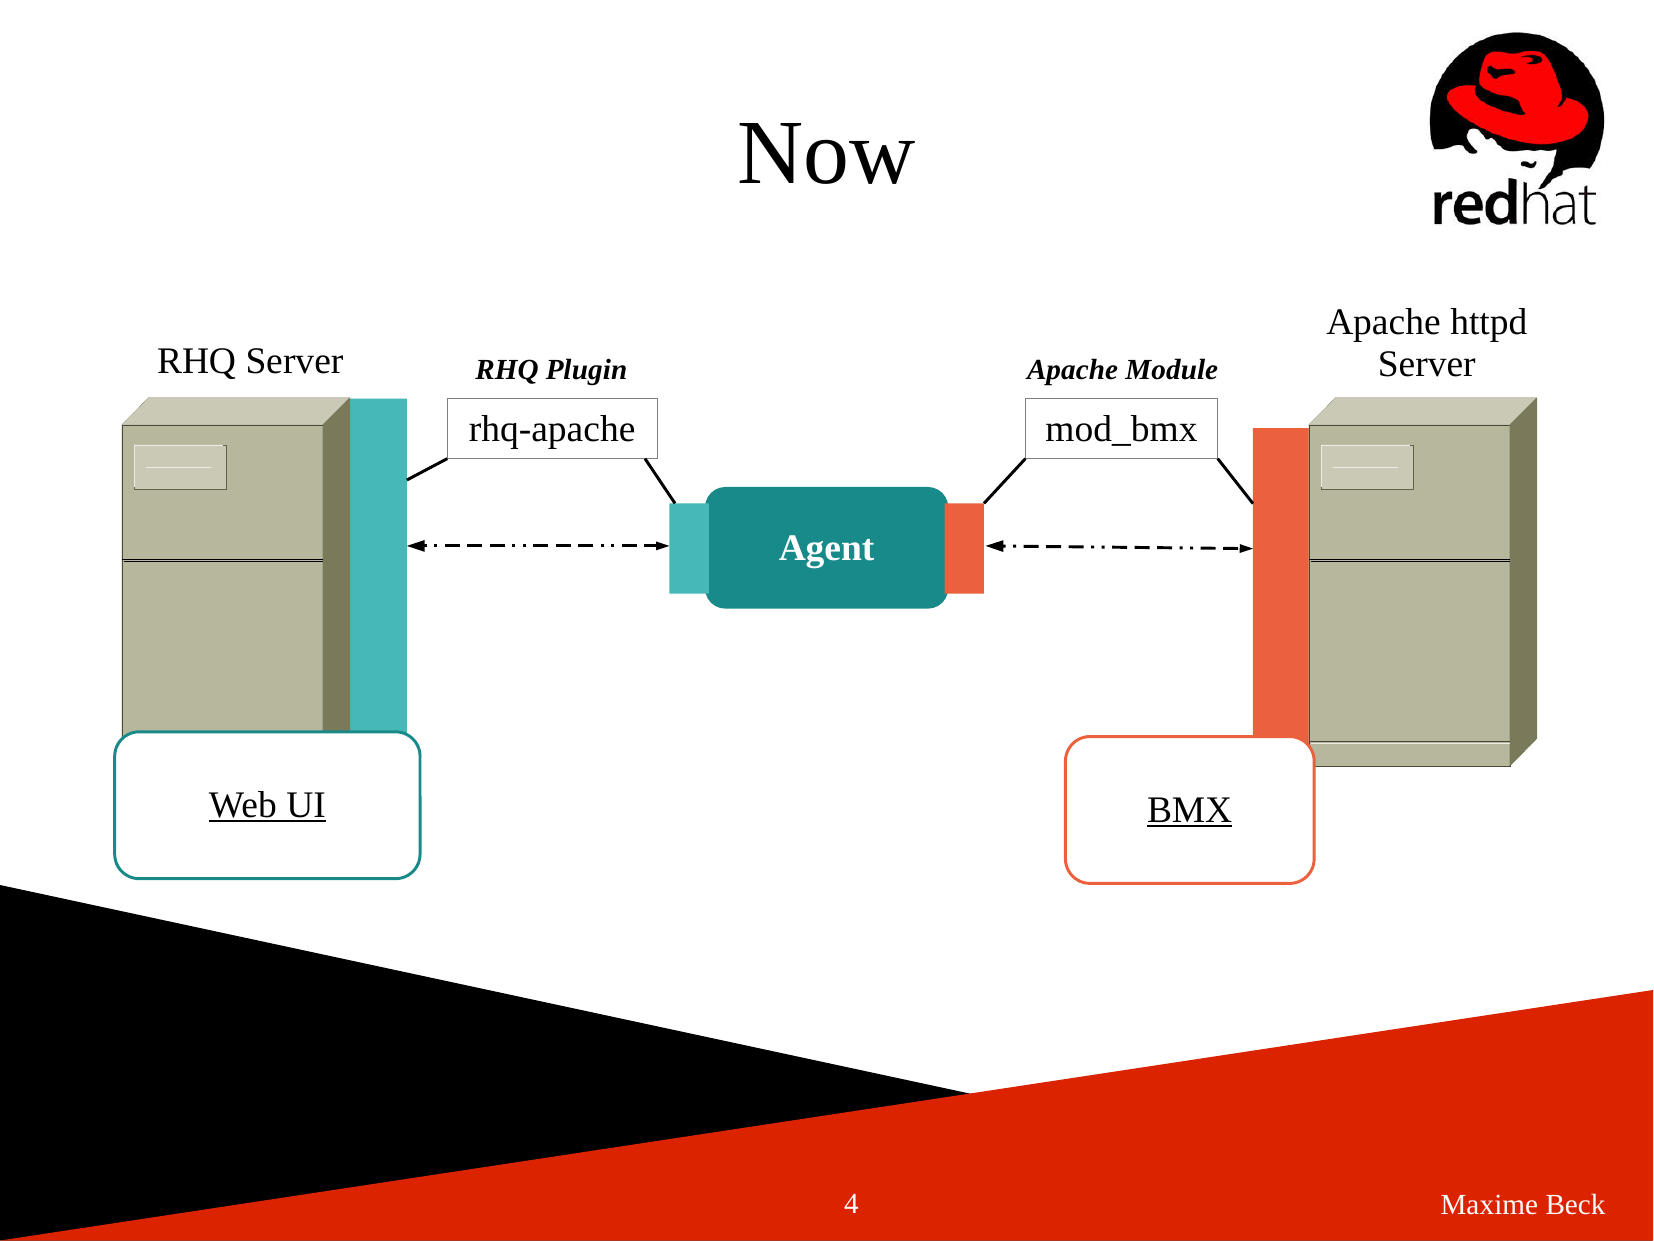

# Now
Apache httpd Server
RHQ Server
Apache Module
RHQ Plugin
rhq-apache
mod_bmx
Agent
Web UI
BMX
30.10.2013
4
Maxime Beck